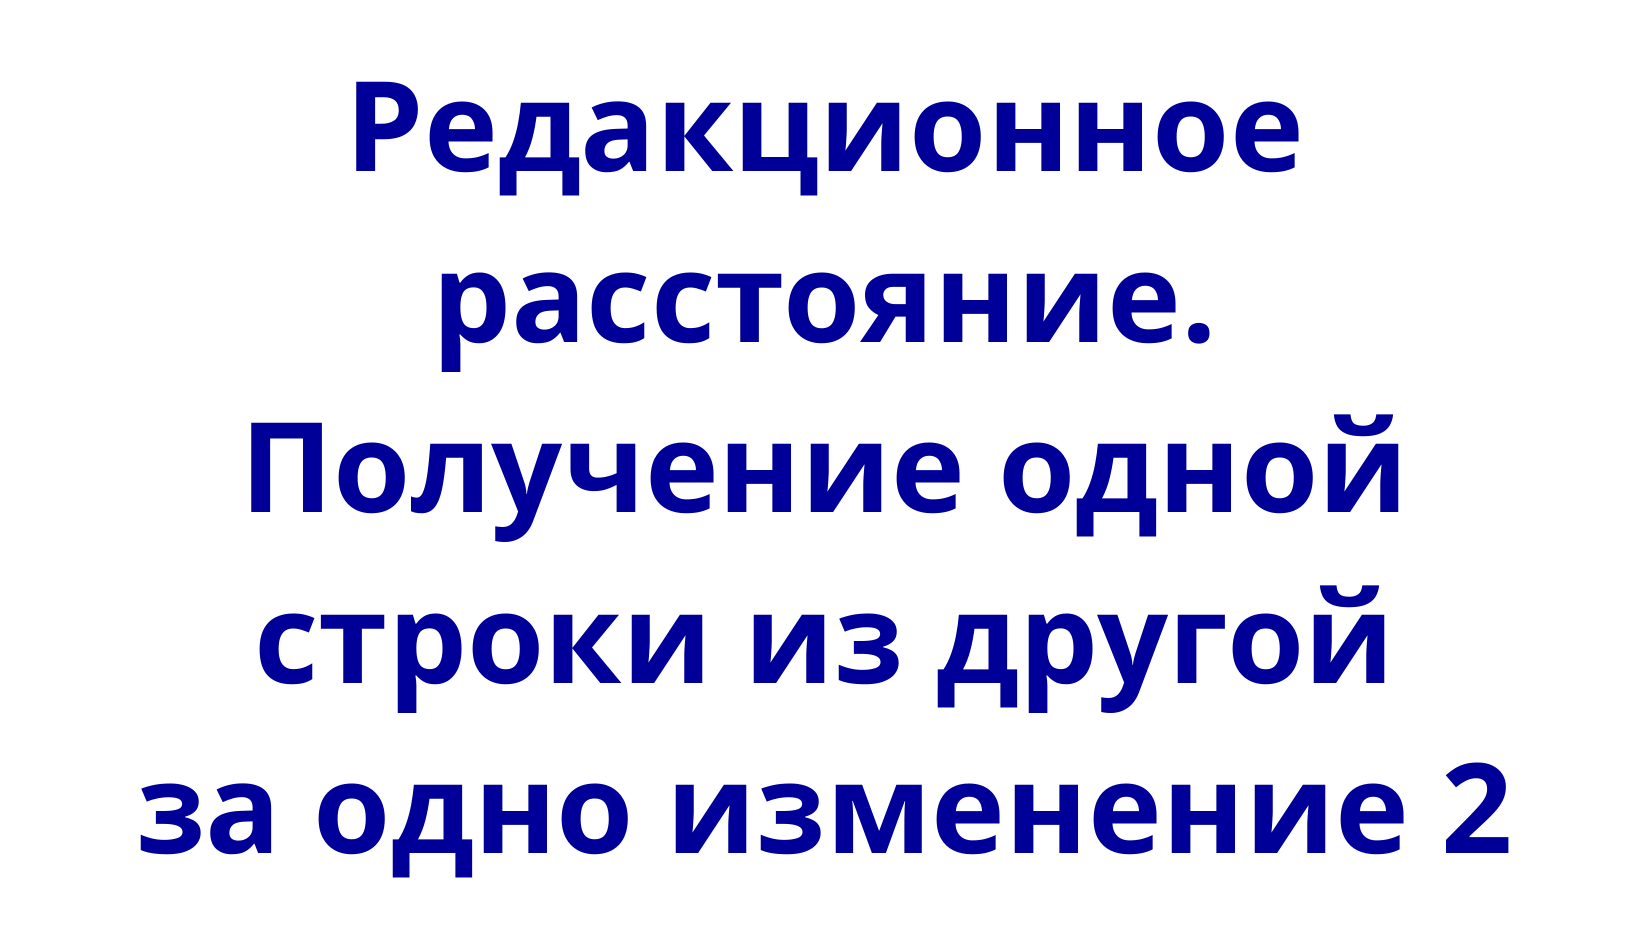

# Редакционное расстояние.
Получение одной
строки из другой
за одно изменение 2